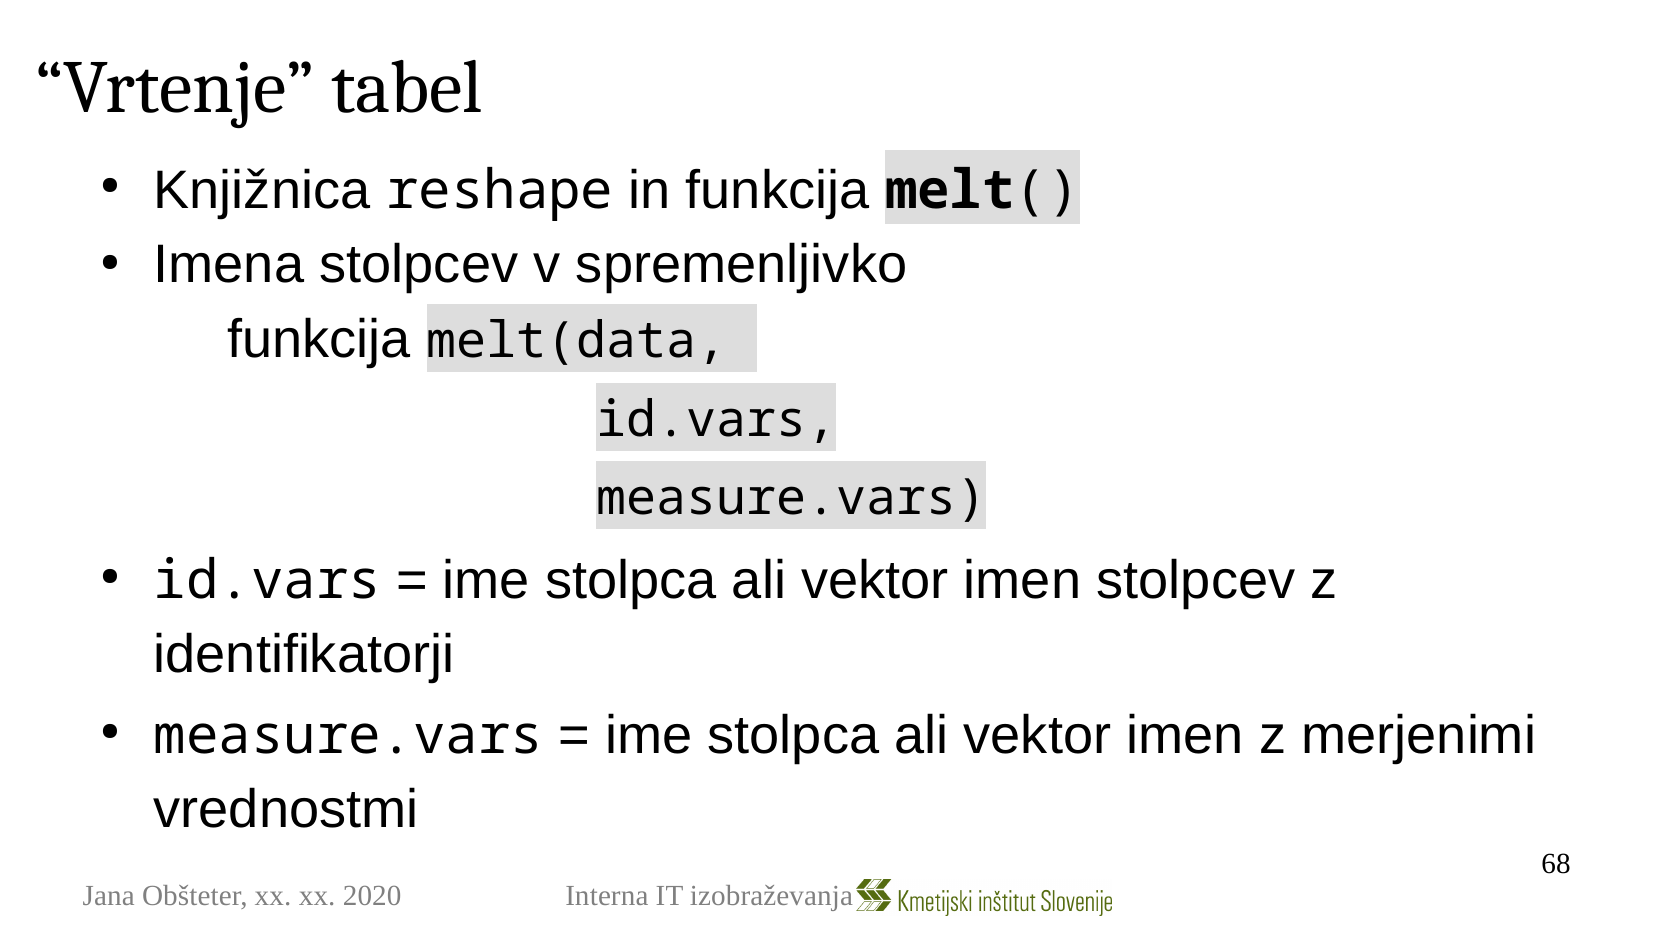

# “Vrtenje” tabel
Knjižnica reshape in funkcija melt()
Imena stolpcev v spremenljivko
	funkcija melt(data,
						id.vars,																	measure.vars)
id.vars = ime stolpca ali vektor imen stolpcev z identifikatorji
measure.vars = ime stolpca ali vektor imen z merjenimi vrednostmi
68